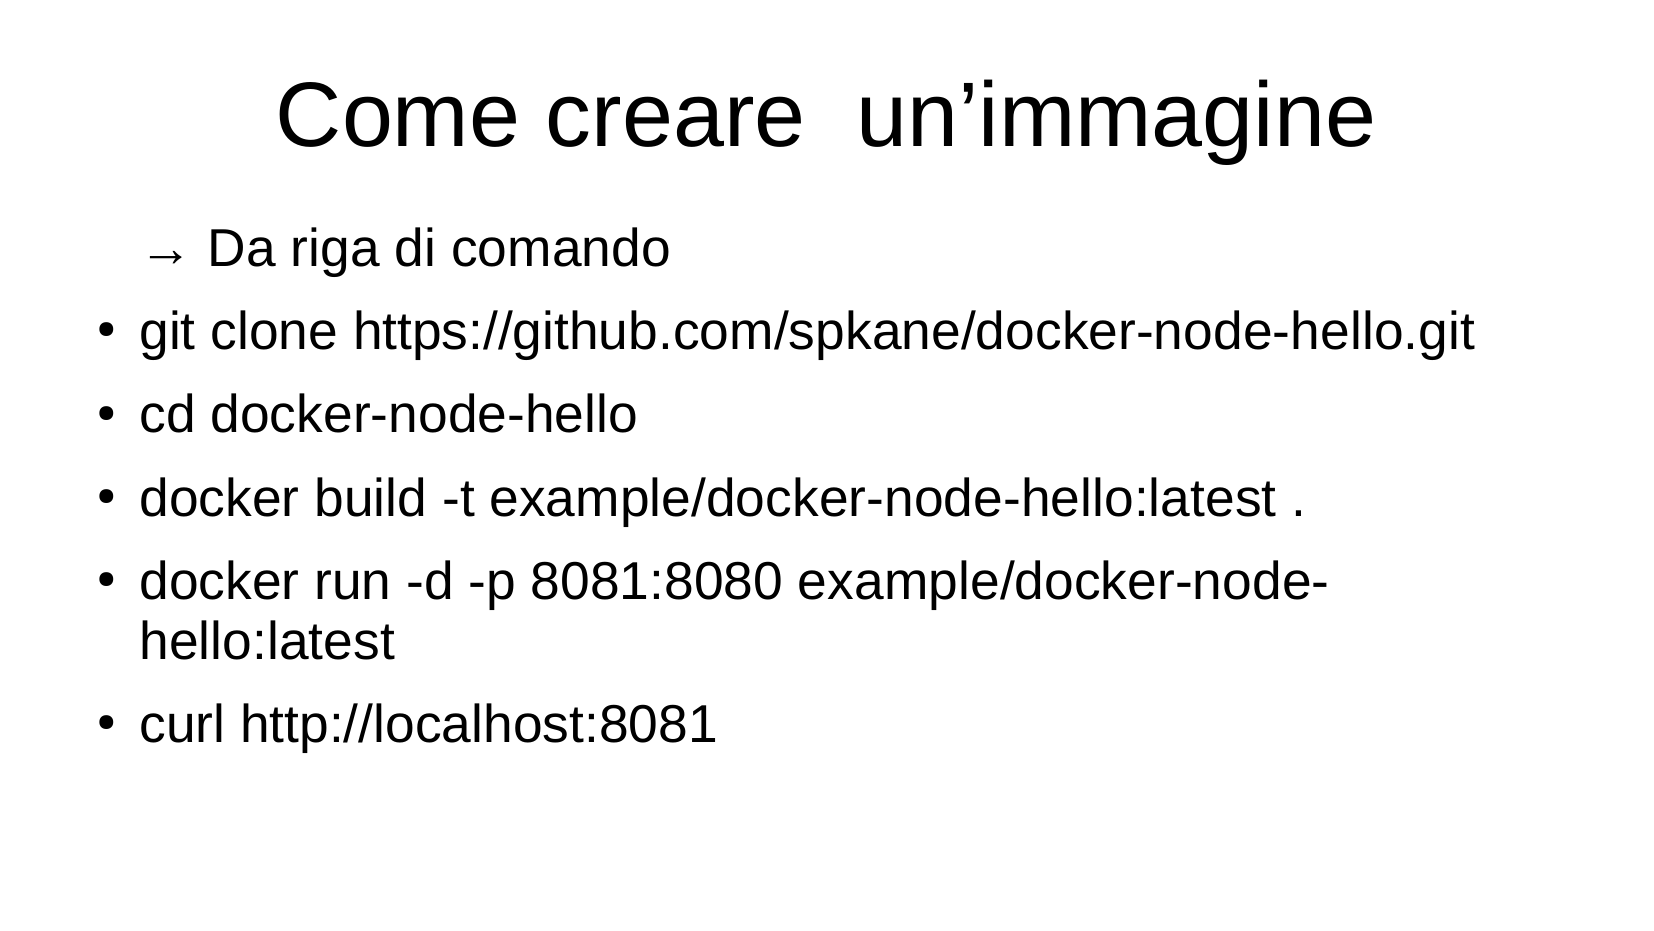

# Come creare un’immagine
→ Da riga di comando
git clone https://github.com/spkane/docker-node-hello.git
cd docker-node-hello
docker build -t example/docker-node-hello:latest .
docker run -d -p 8081:8080 example/docker-node-hello:latest
curl http://localhost:8081